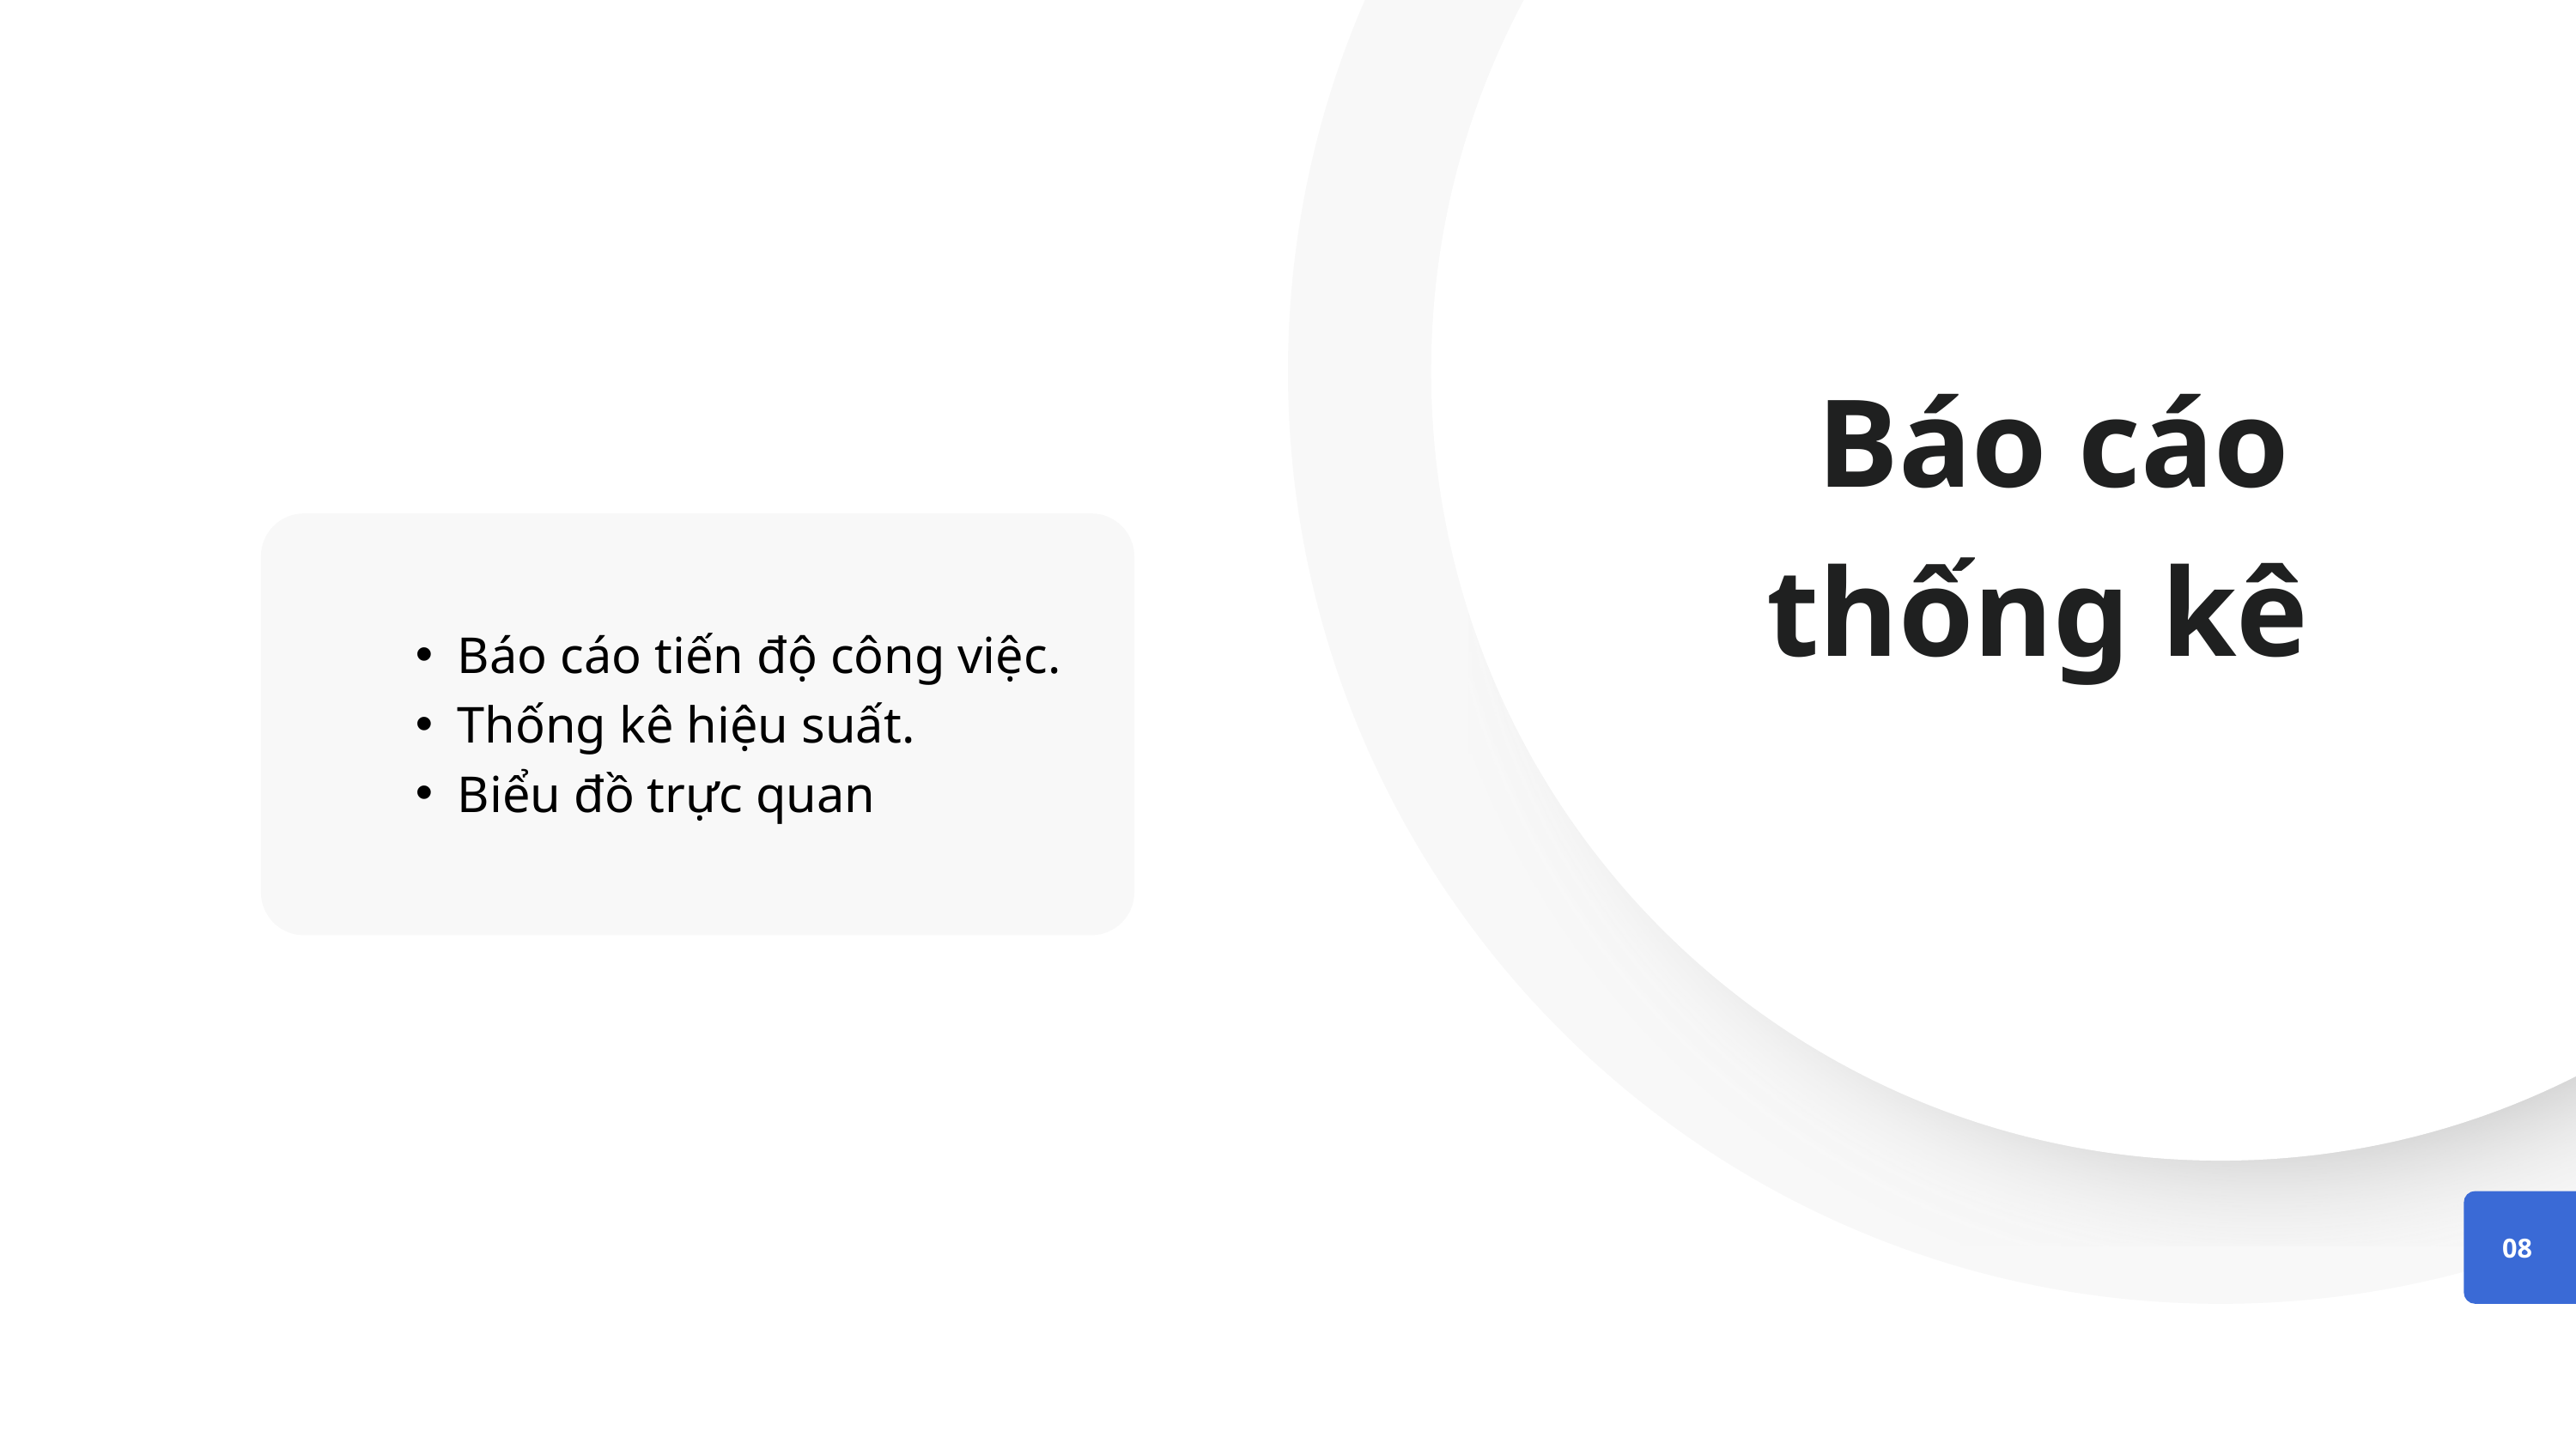

Báo cáo thống kê
Báo cáo tiến độ công việc.
Thống kê hiệu suất.
Biểu đồ trực quan
08